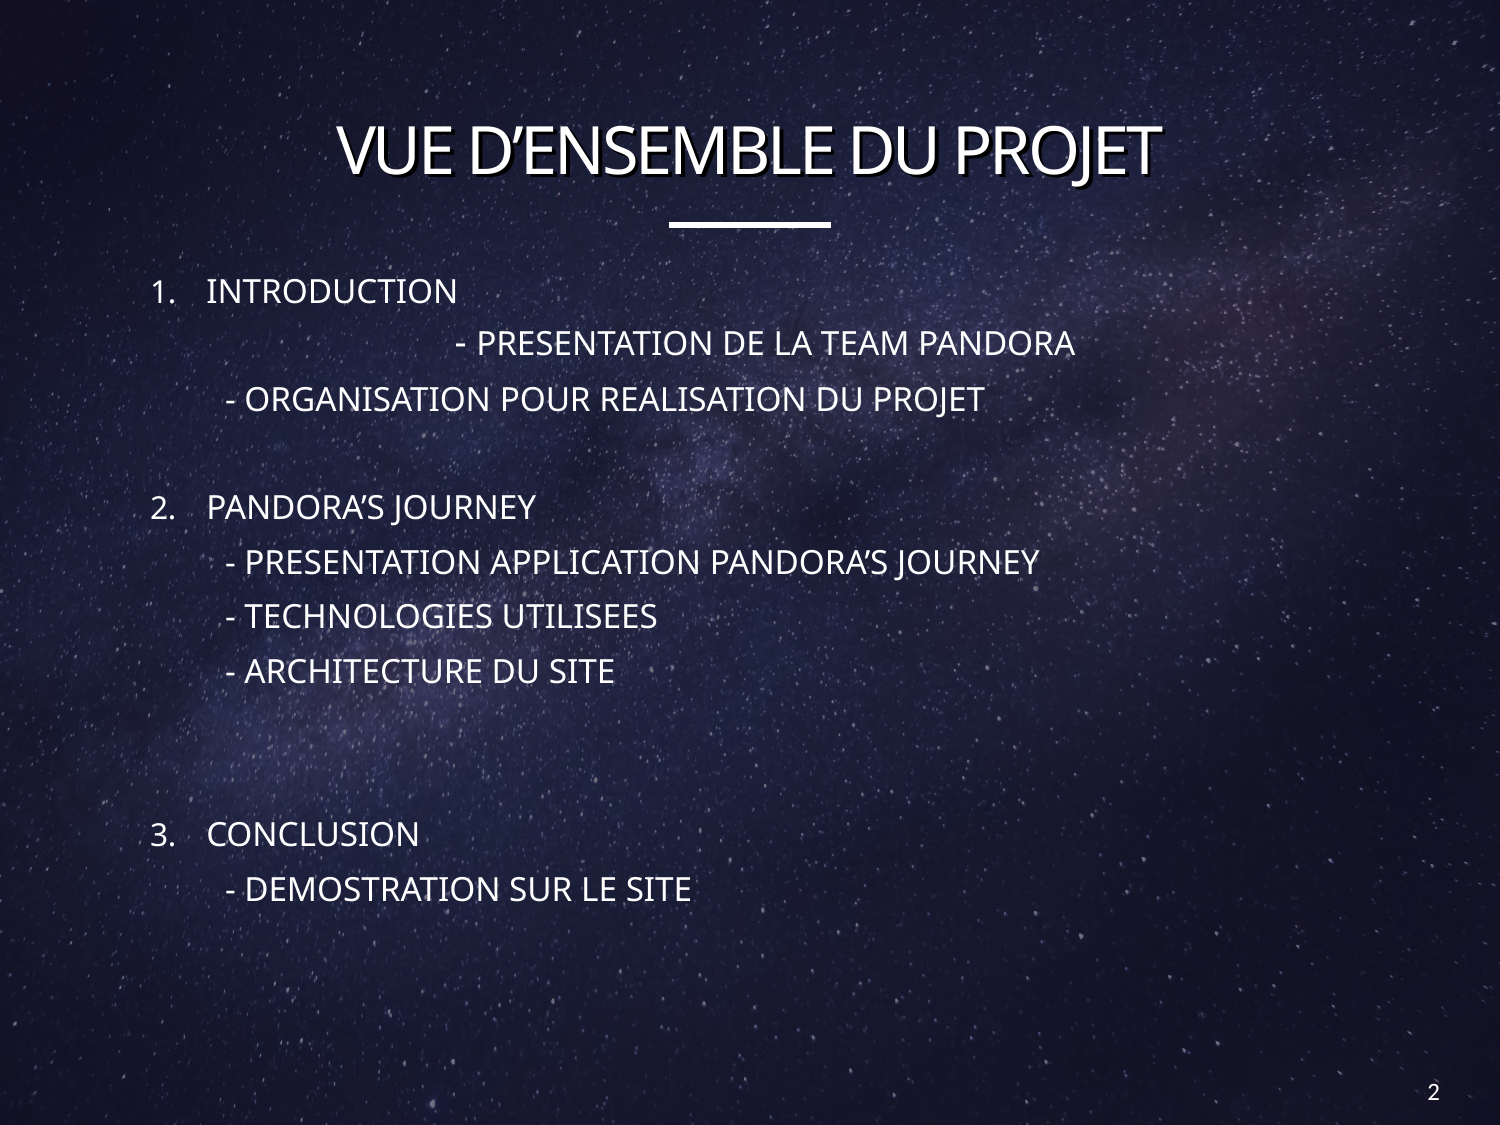

# Vue d’ensemble du projet
INTRODUCTION
	- PRESENTATION DE LA TEAM PANDORA
	- ORGANISATION POUR REALISATION DU PROJET
PANDORA’S JOURNEY
	- PRESENTATION APPLICATION PANDORA’S JOURNEY
	- TECHNOLOGIES UTILISEES
	- ARCHITECTURE DU SITE
CONCLUSION
	- DEMOSTRATION SUR LE SITE
2